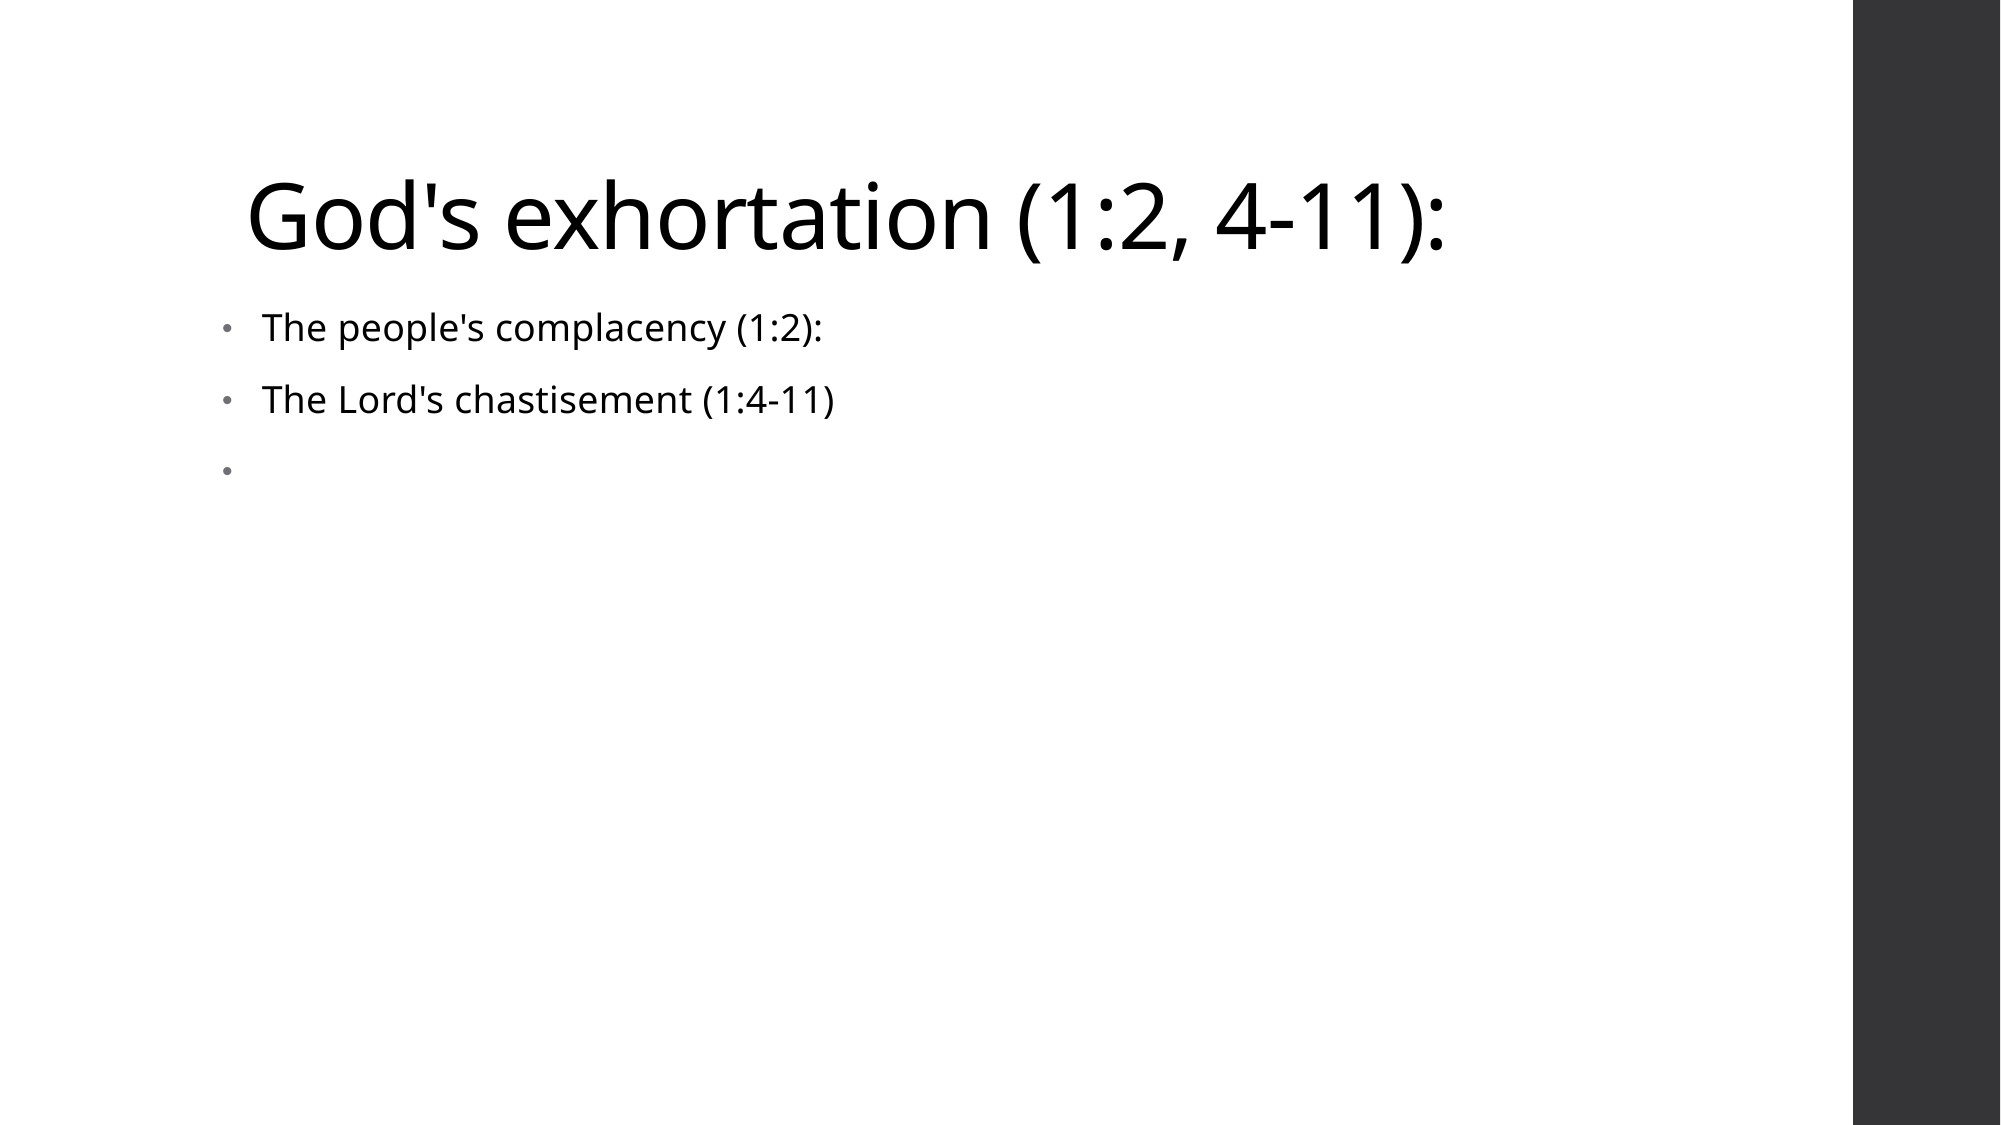

# God's exhortation (1:2, 4-11):
 The people's complacency (1:2):
 The Lord's chastisement (1:4-11)